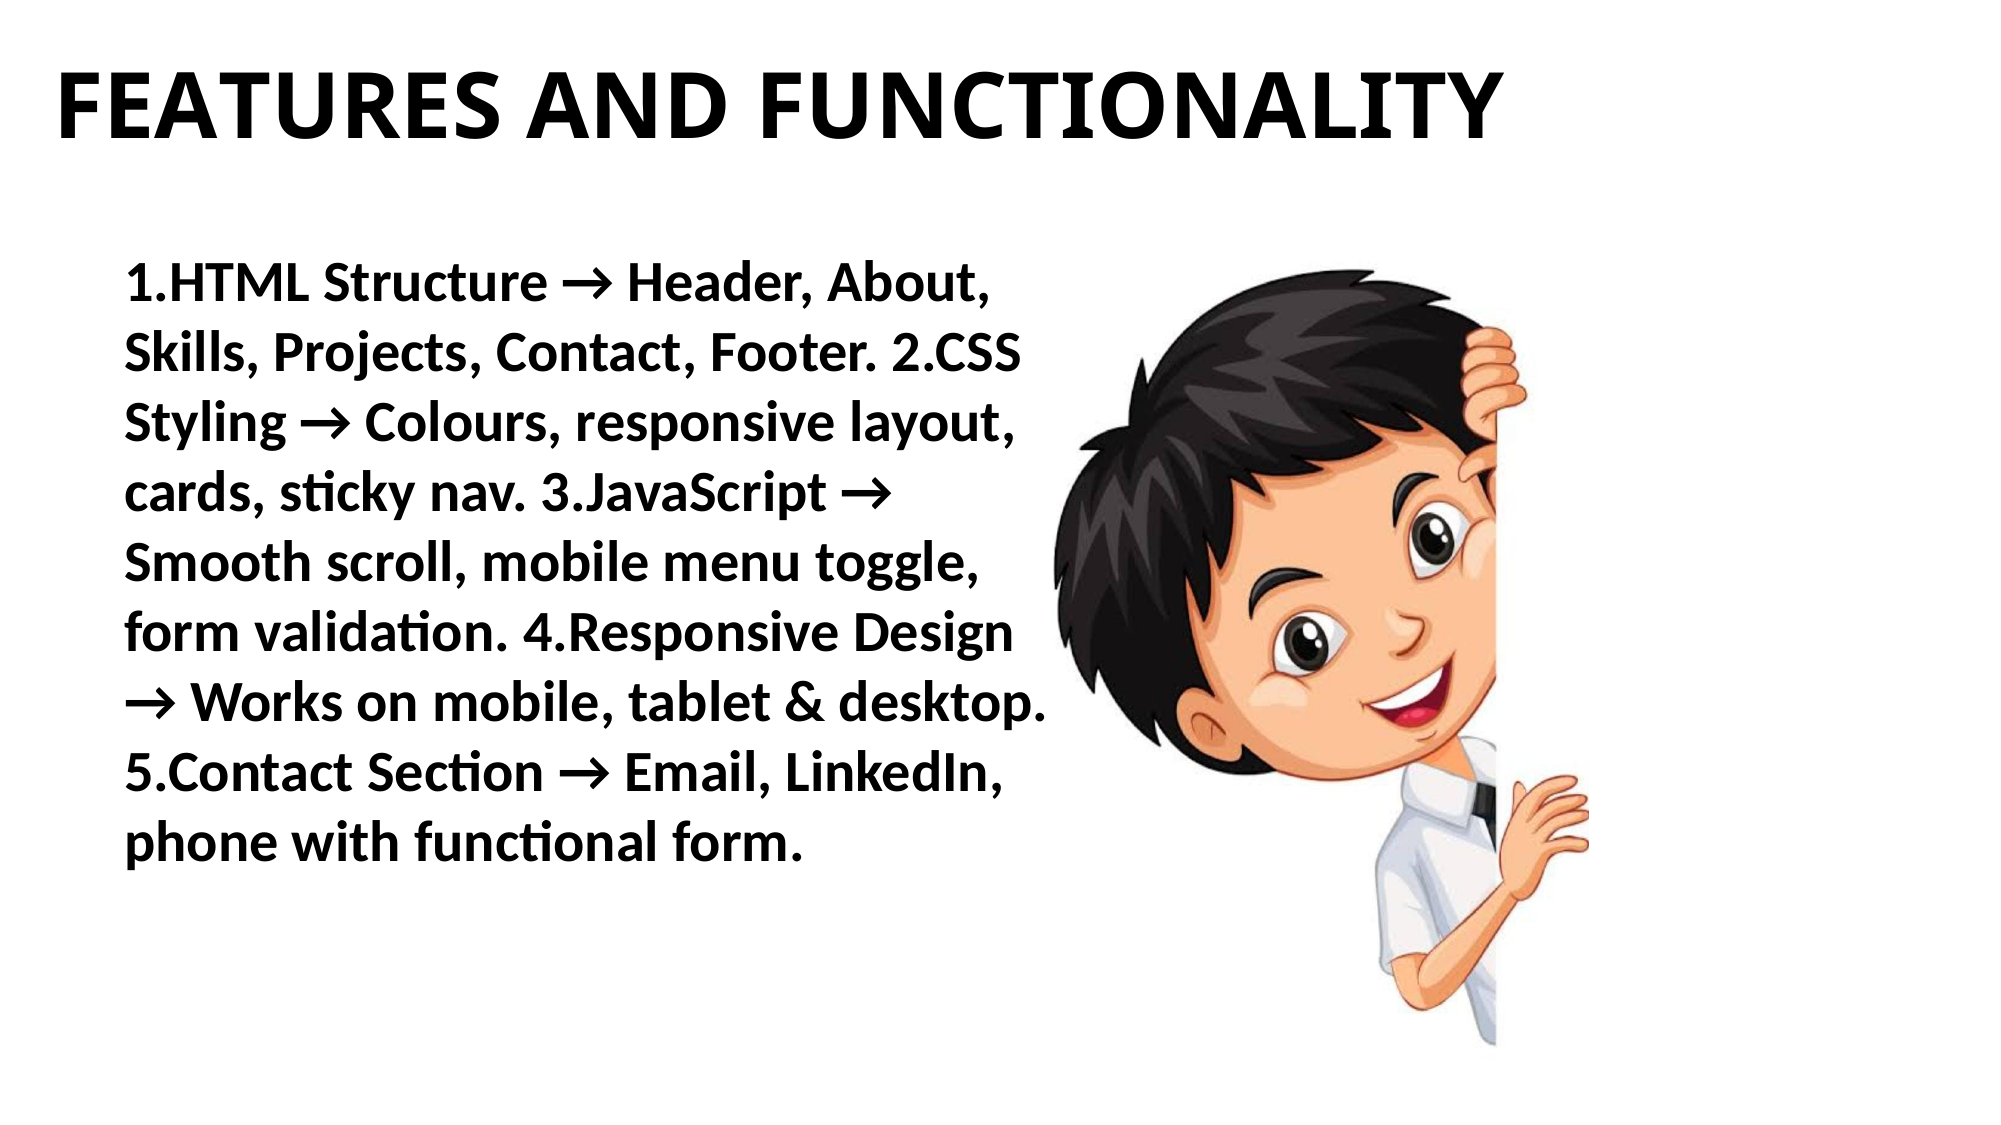

# FEATURES AND FUNCTIONALITY
1.HTML Structure → Header, About, Skills, Projects, Contact, Footer. 2.CSS Styling → Colours, responsive layout, cards, sticky nav. 3.JavaScript → Smooth scroll, mobile menu toggle, form validation. 4.Responsive Design → Works on mobile, tablet & desktop. 5.Contact Section → Email, LinkedIn, phone with functional form.